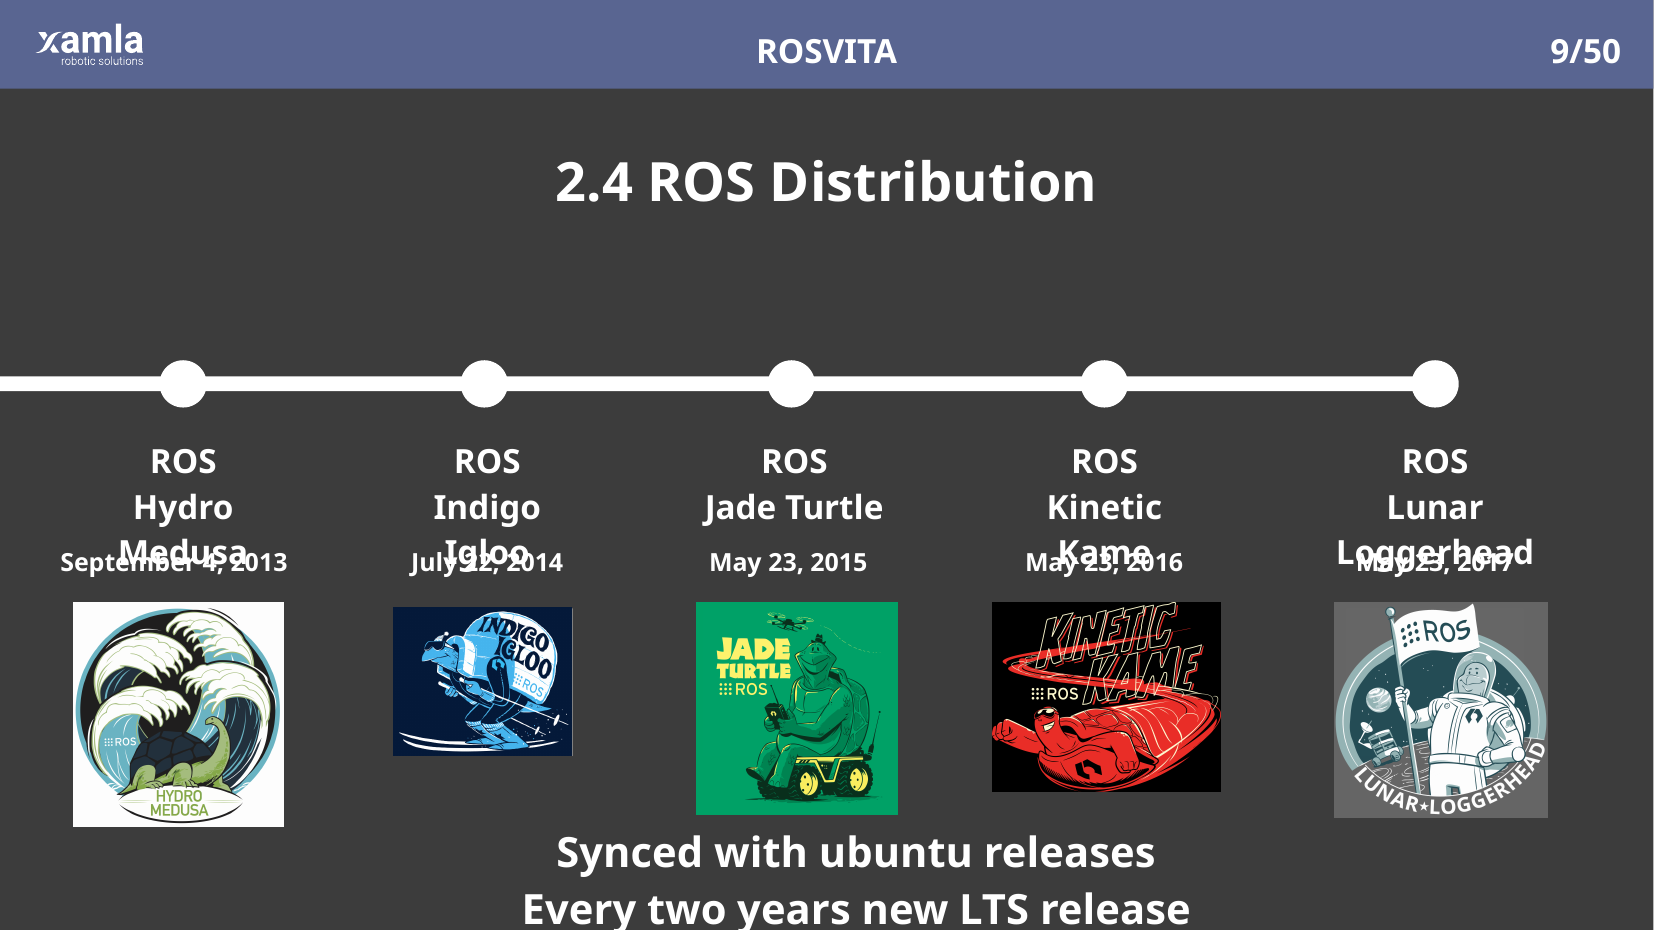

ROSVITA
9/50
2.4 ROS Distribution
ROS
Hydro Medusa
ROS
Indigo Igloo
ROS
Jade Turtle
ROS
Kinetic Kame
ROS
Lunar Loggerhead
September 4, 2013
July 22, 2014
May 23, 2015
May 23, 2016
May 23, 2017
Synced with ubuntu releases
Every two years new LTS release